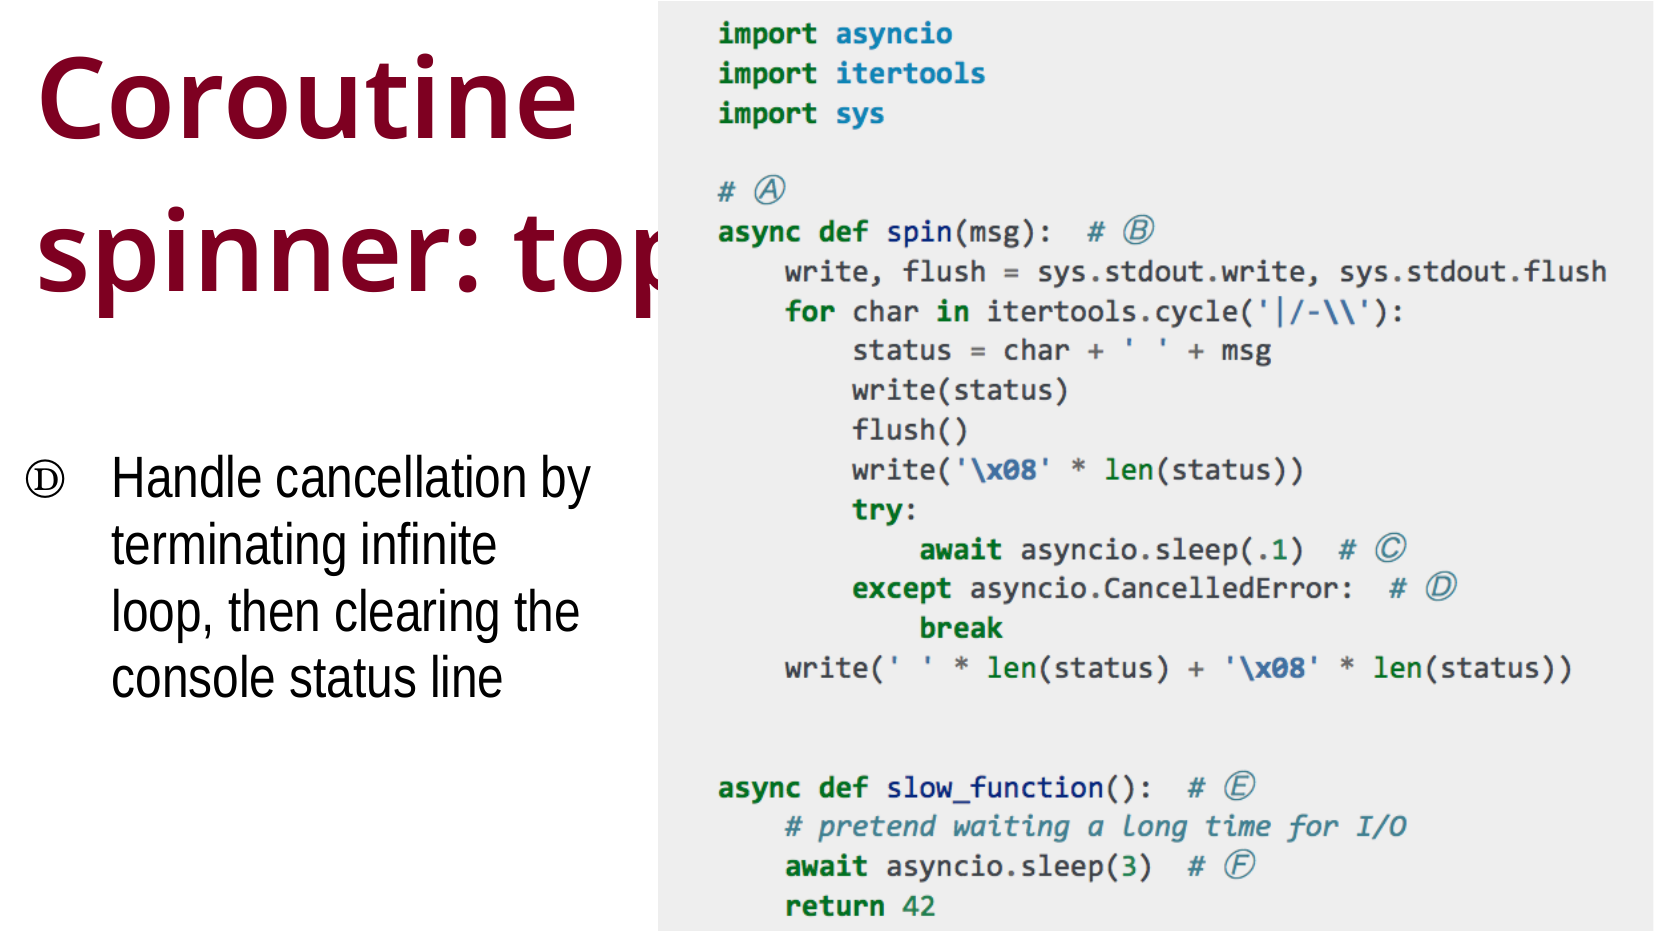

# Coroutine spinner: top
Ⓓ	Handle cancellation by terminating infinite loop, then clearing the console status line